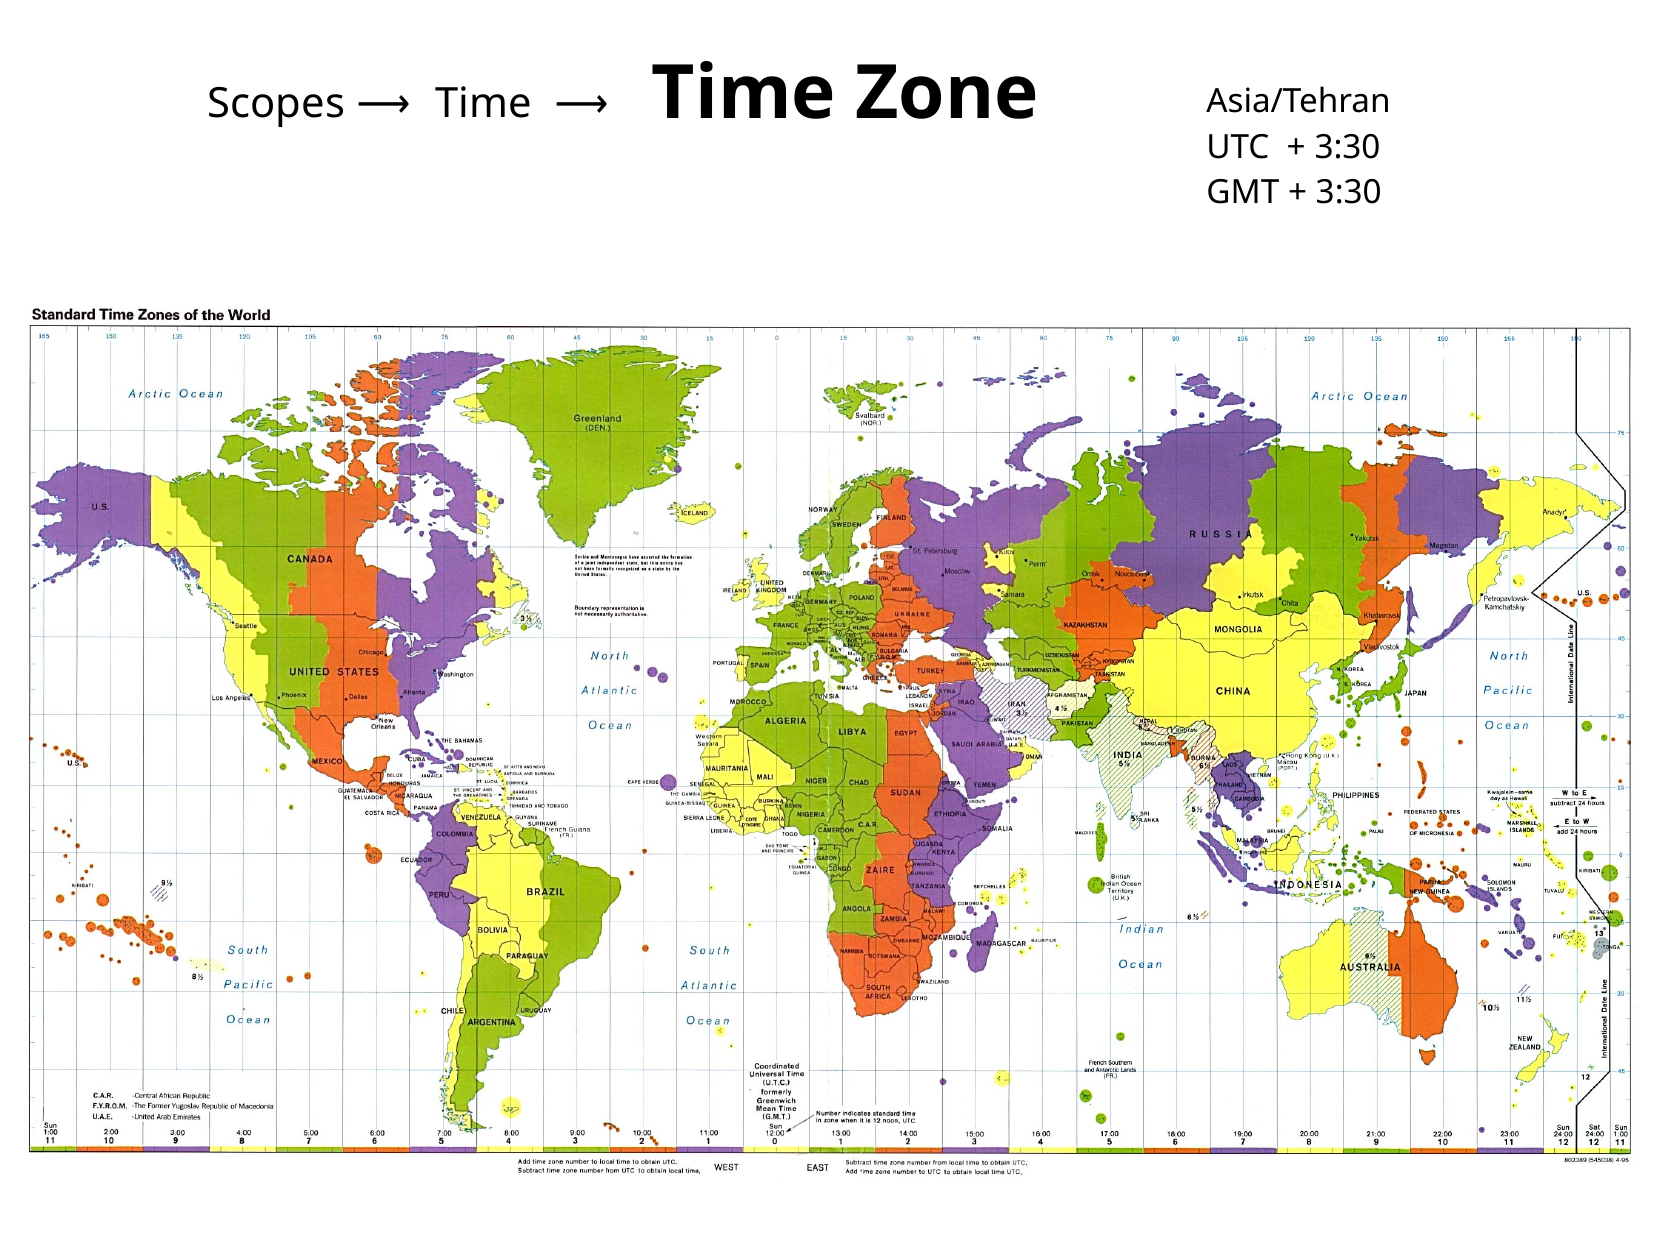

Time Zone
Scopes ⟶ Time ⟶
Asia/Tehran
UTC + 3:30
GMT + 3:30